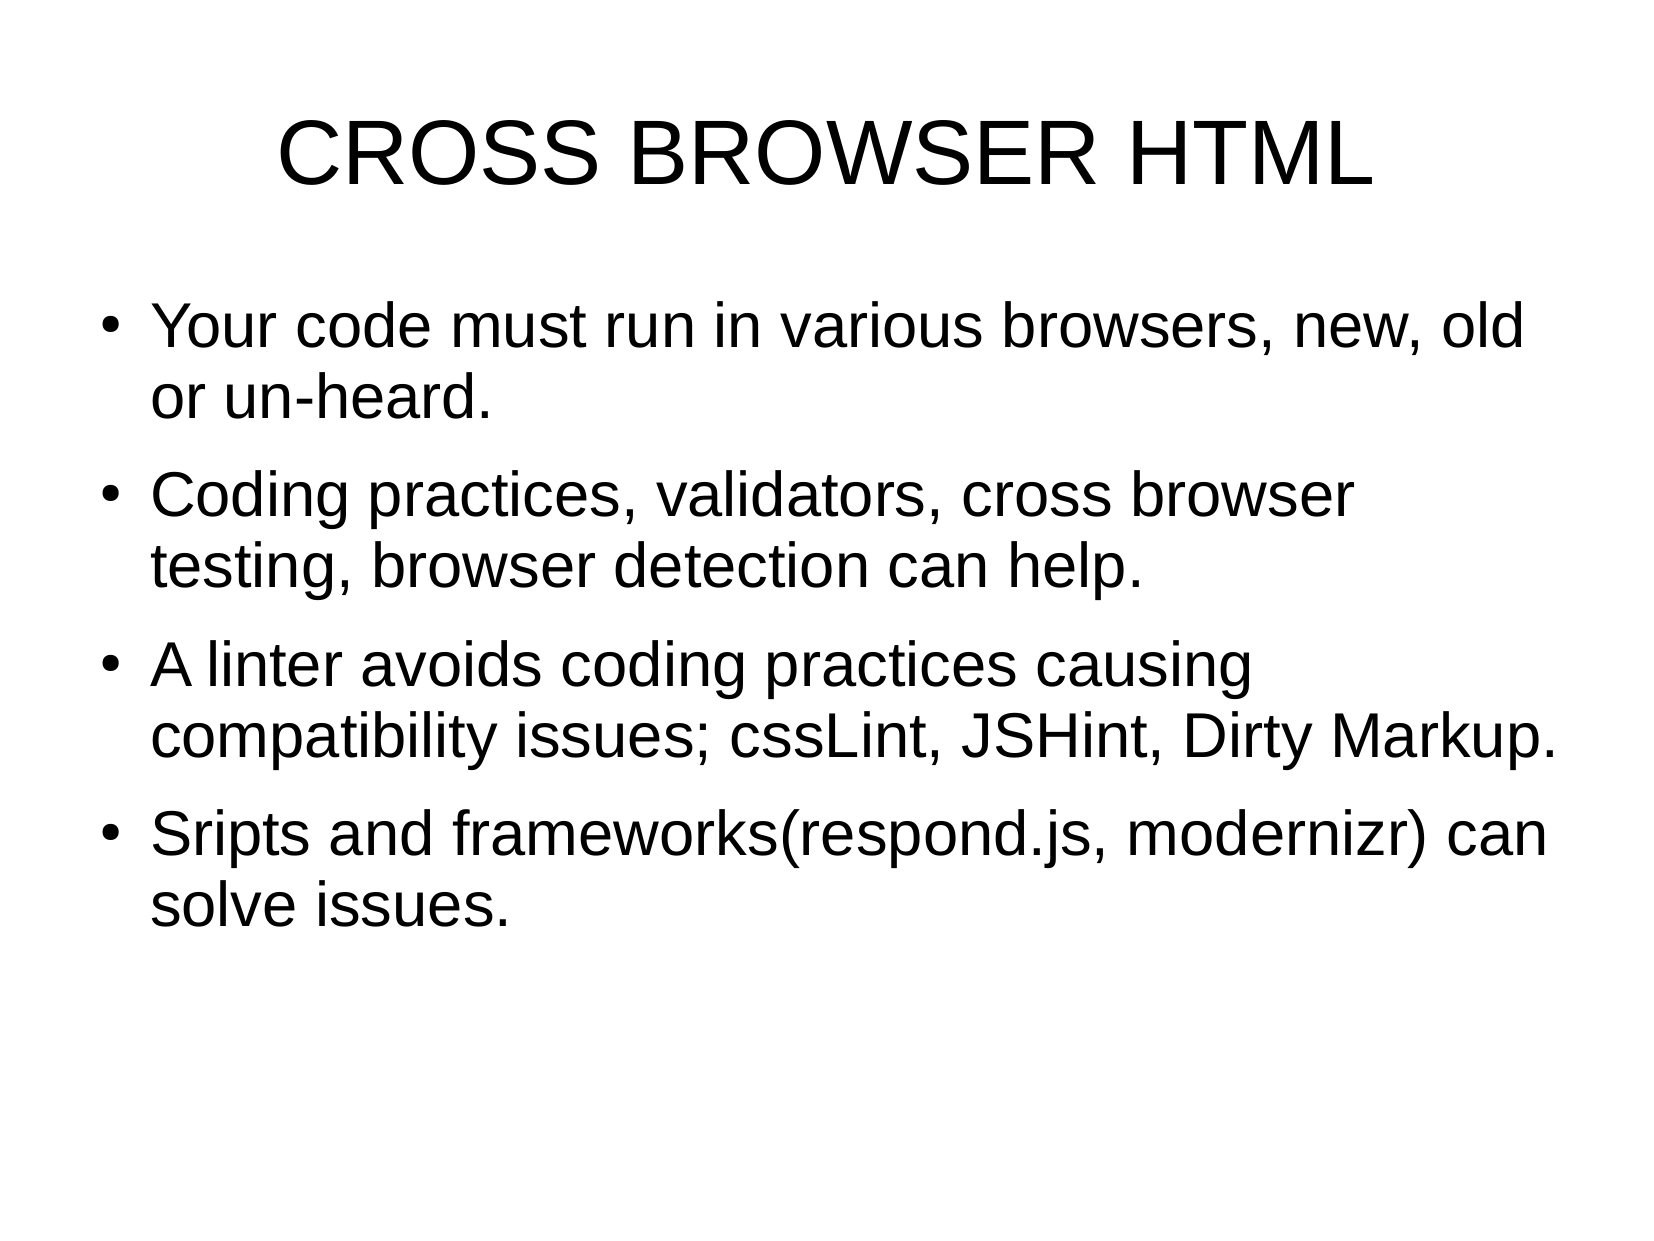

# CROSS BROWSER HTML
Your code must run in various browsers, new, old or un-heard.
Coding practices, validators, cross browser testing, browser detection can help.
A linter avoids coding practices causing compatibility issues; cssLint, JSHint, Dirty Markup.
Sripts and frameworks(respond.js, modernizr) can solve issues.